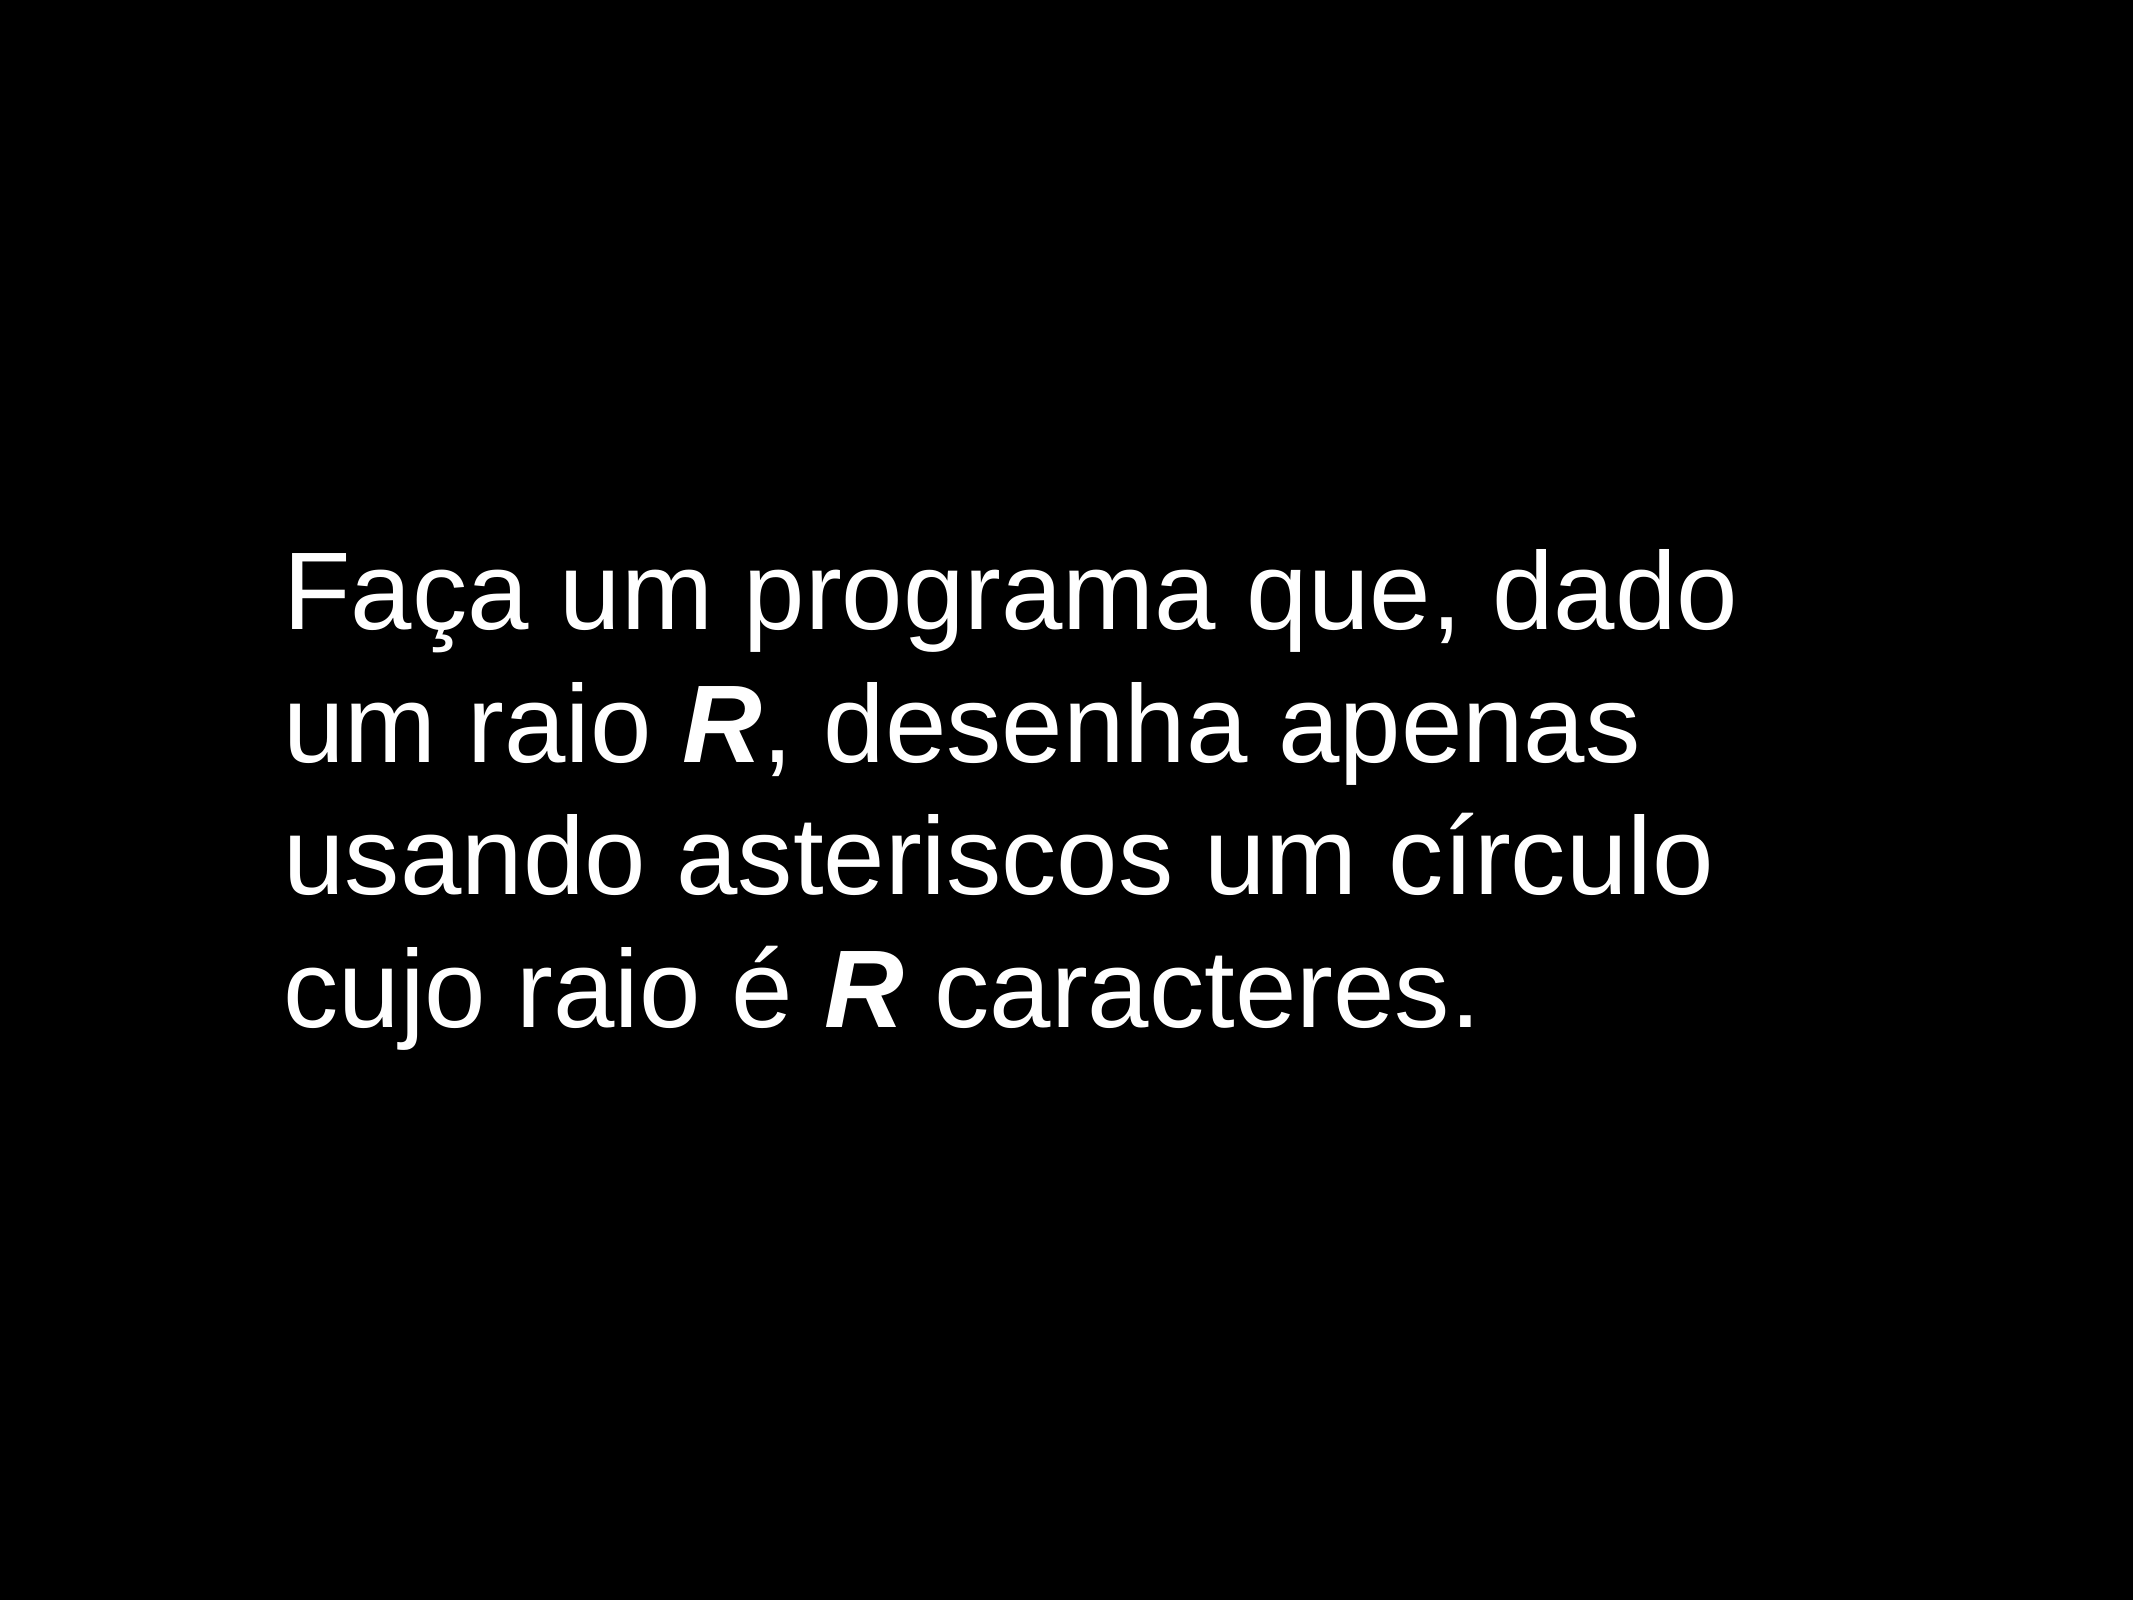

# Faça um programa que, dado um raio R, desenha apenas usando asteriscos um círculo cujo raio é R caracteres.